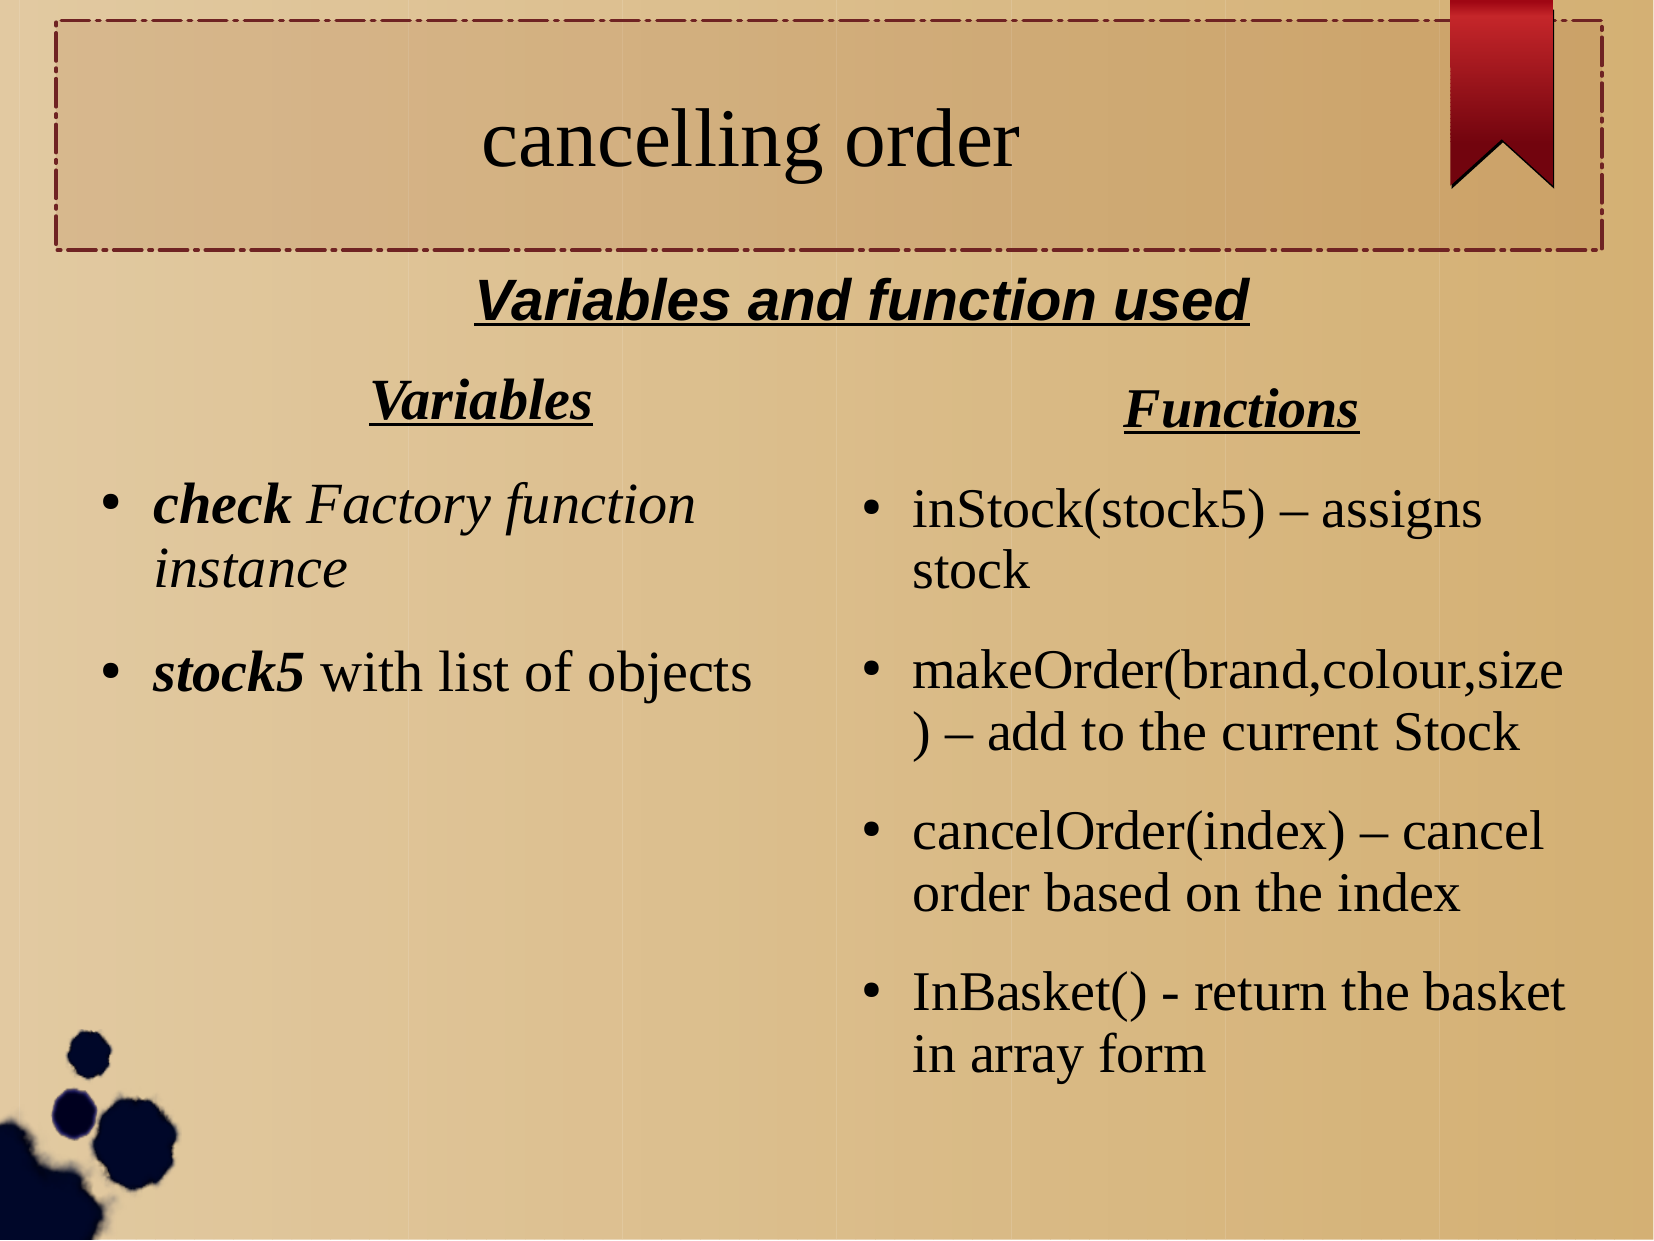

# cancelling order
Variables and function used
Variables
check Factory function instance
stock5 with list of objects
Functions
inStock(stock5) – assigns stock
makeOrder(brand,colour,size) – add to the current Stock
cancelOrder(index) – cancel order based on the index
InBasket() - return the basket in array form